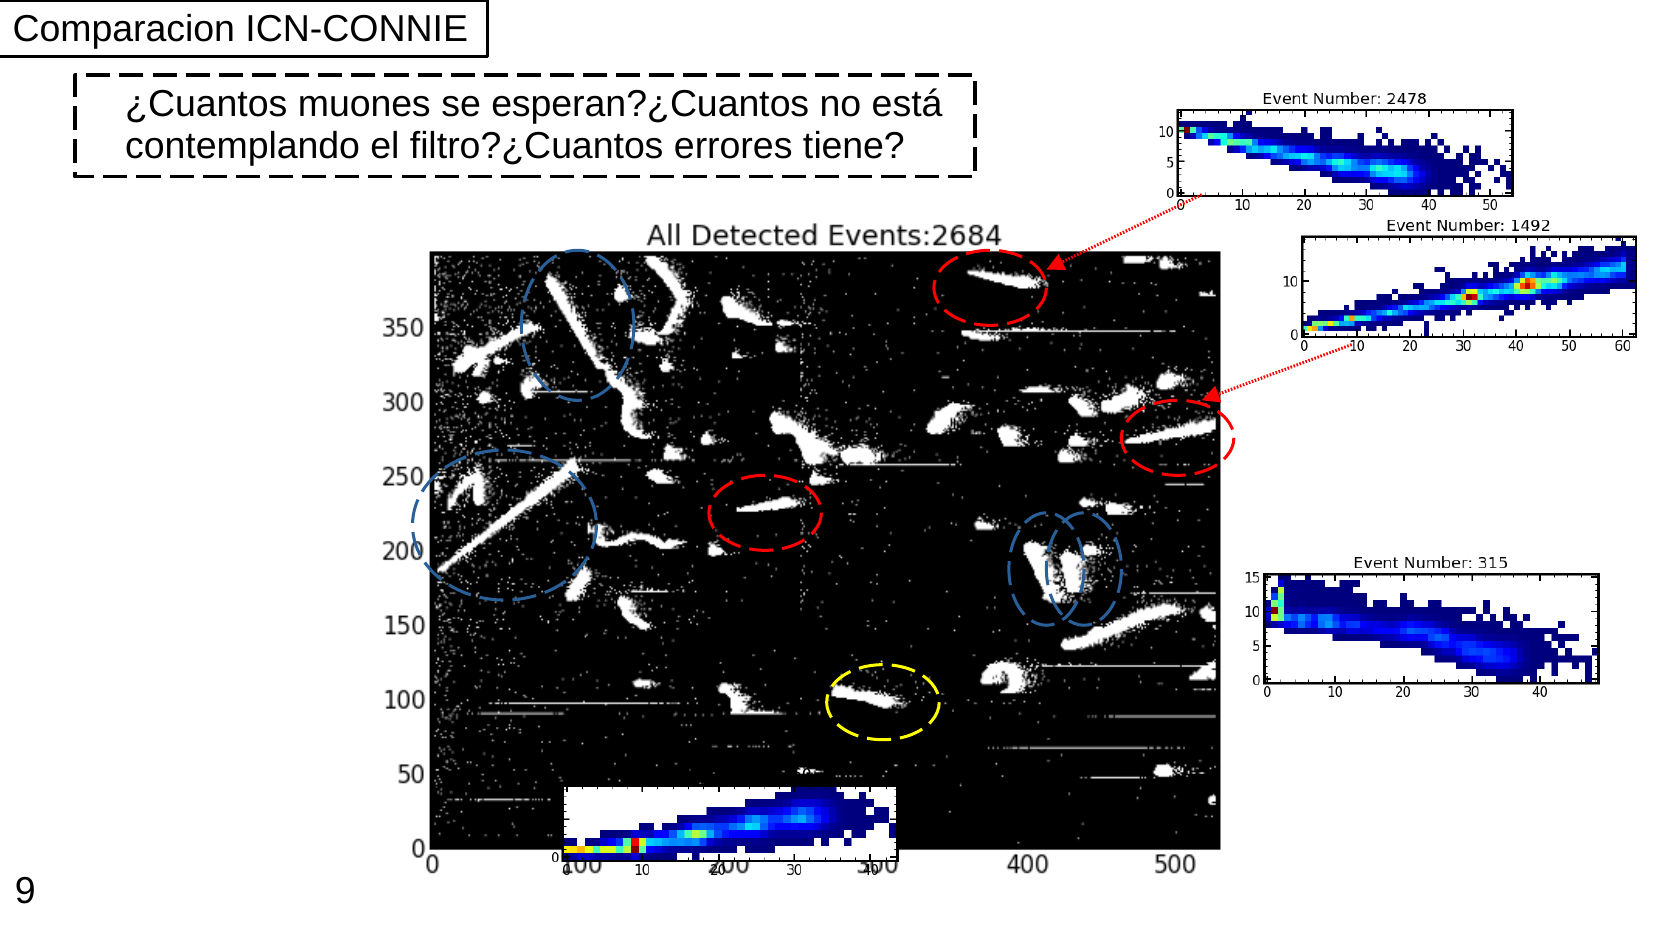

Comparacion ICN-CONNIE
¿Cuantos muones se esperan?¿Cuantos no está contemplando el filtro?¿Cuantos errores tiene?